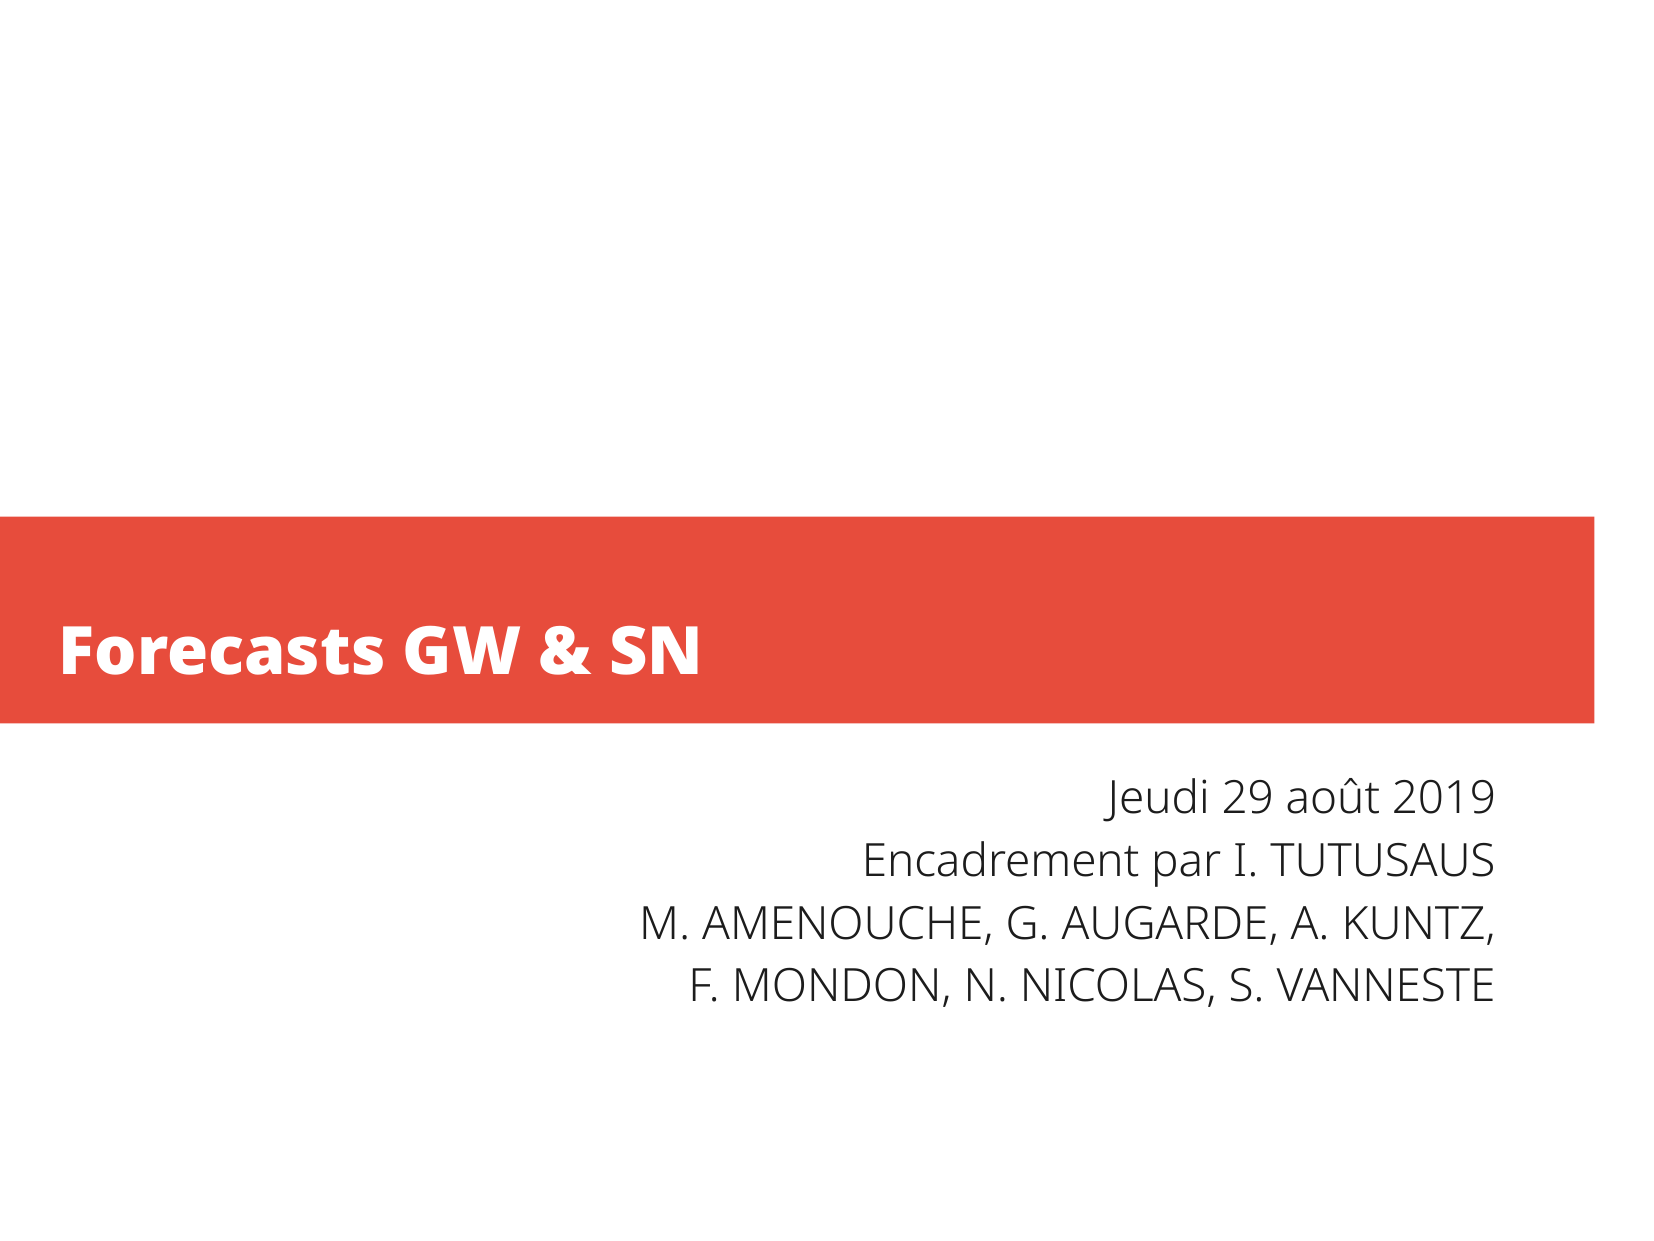

# Forecasts GW & SN
Jeudi 29 août 2019
Encadrement par I. TUTUSAUS
M. AMENOUCHE, G. AUGARDE, A. KUNTZ,
F. MONDON, N. NICOLAS, S. VANNESTE